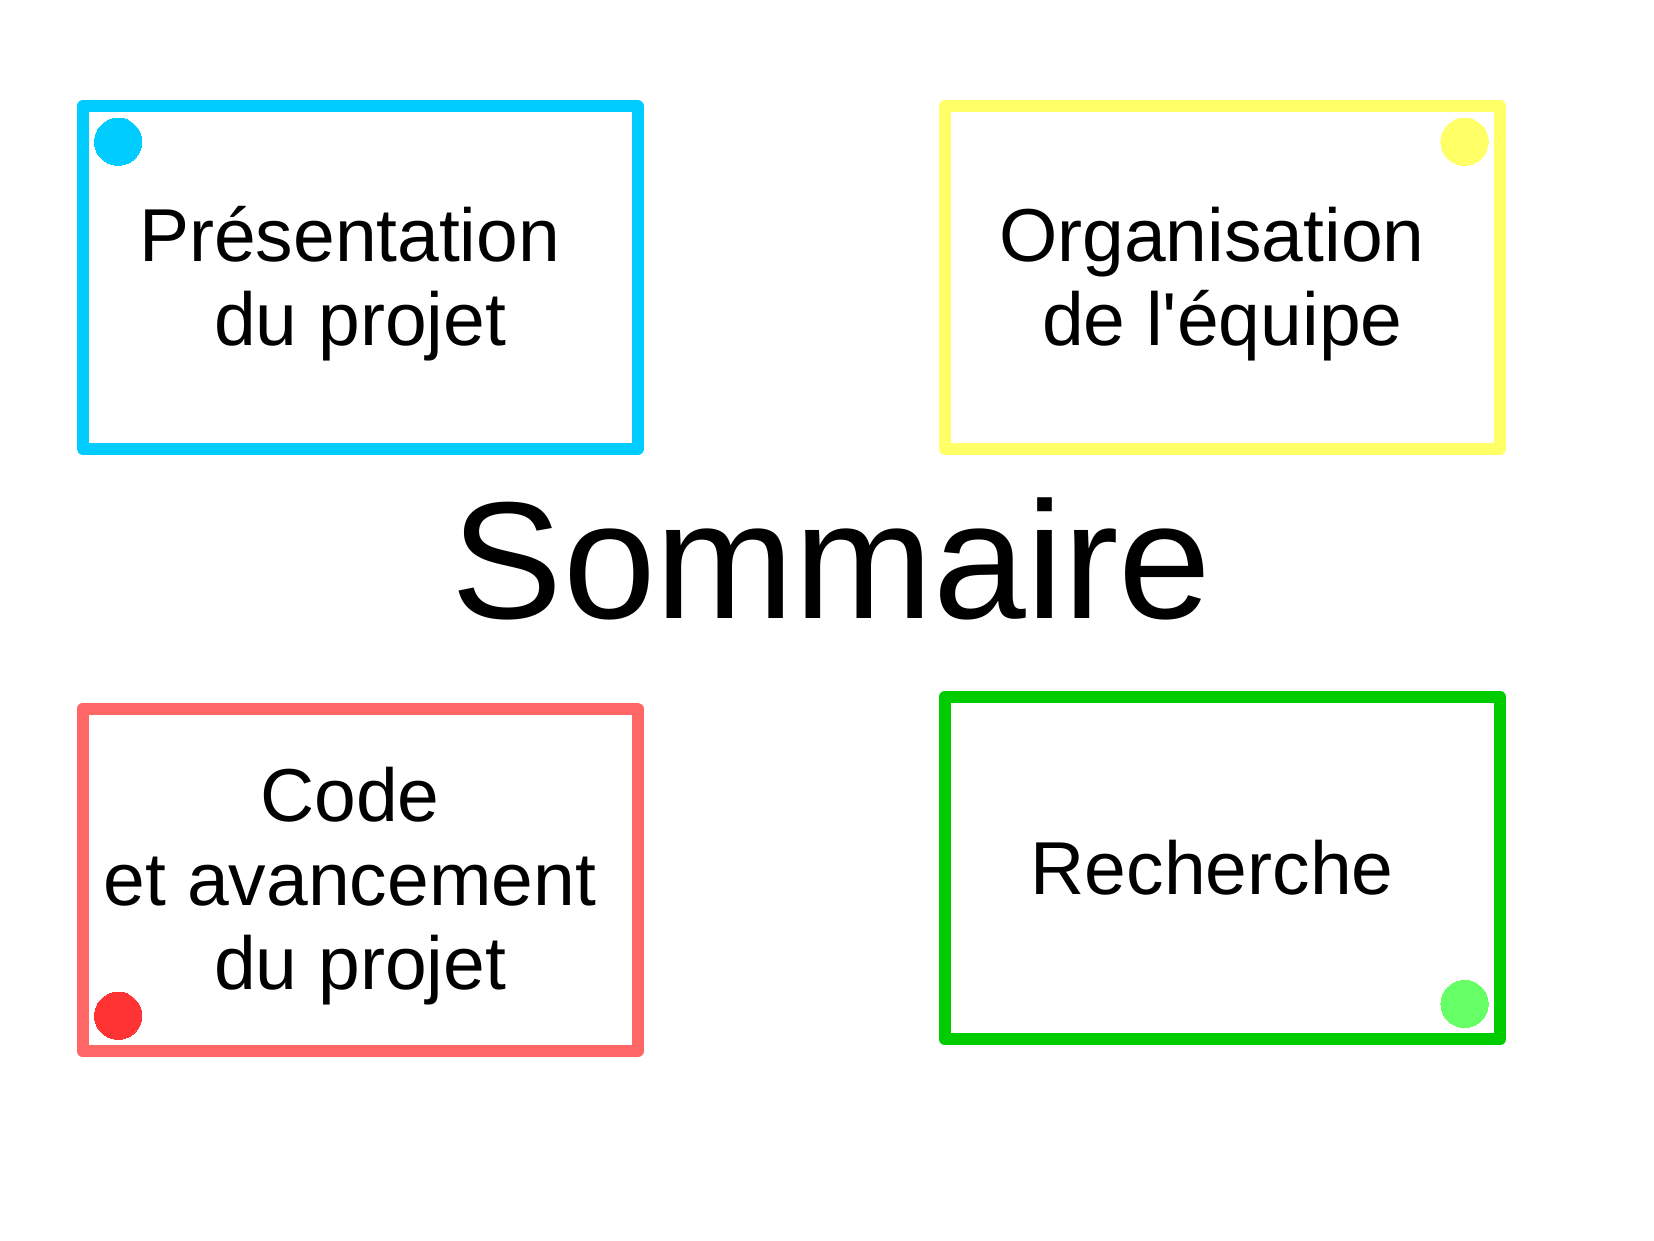

Présentation
du projet
Organisation
de l'équipe
Sommaire
Recherche
Code
et avancement
du projet